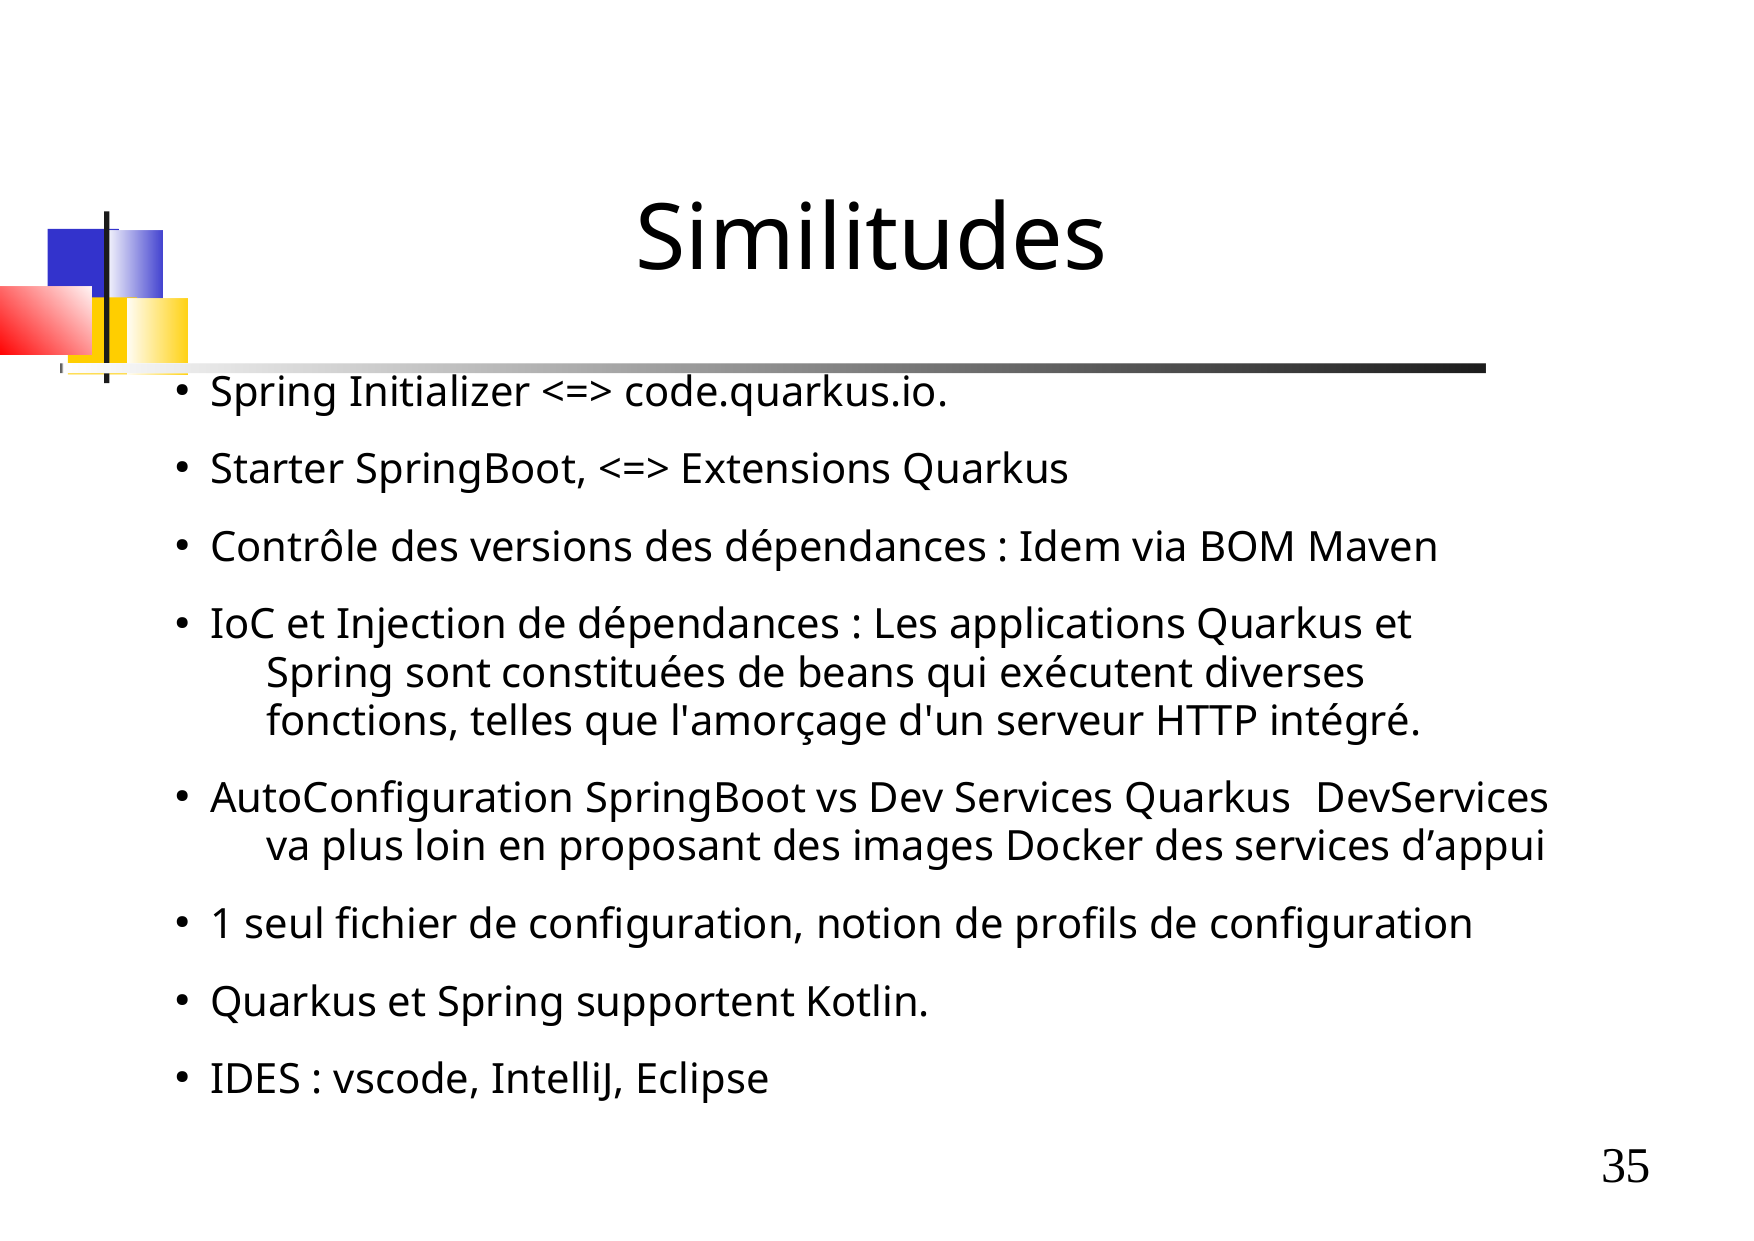

# Similitudes
Spring Initializer <=> code.quarkus.io.
Starter SpringBoot, <=> Extensions Quarkus
Contrôle des versions des dépendances : Idem via BOM Maven
IoC et Injection de dépendances : Les applications Quarkus et 	Spring sont constituées de beans qui exécutent diverses 	fonctions, telles que l'amorçage d'un serveur HTTP intégré.
AutoConfiguration SpringBoot vs Dev Services Quarkus 	DevServices va plus loin en proposant des images Docker des services d’appui
1 seul fichier de configuration, notion de profils de configuration
Quarkus et Spring supportent Kotlin.
IDES : vscode, IntelliJ, Eclipse
35